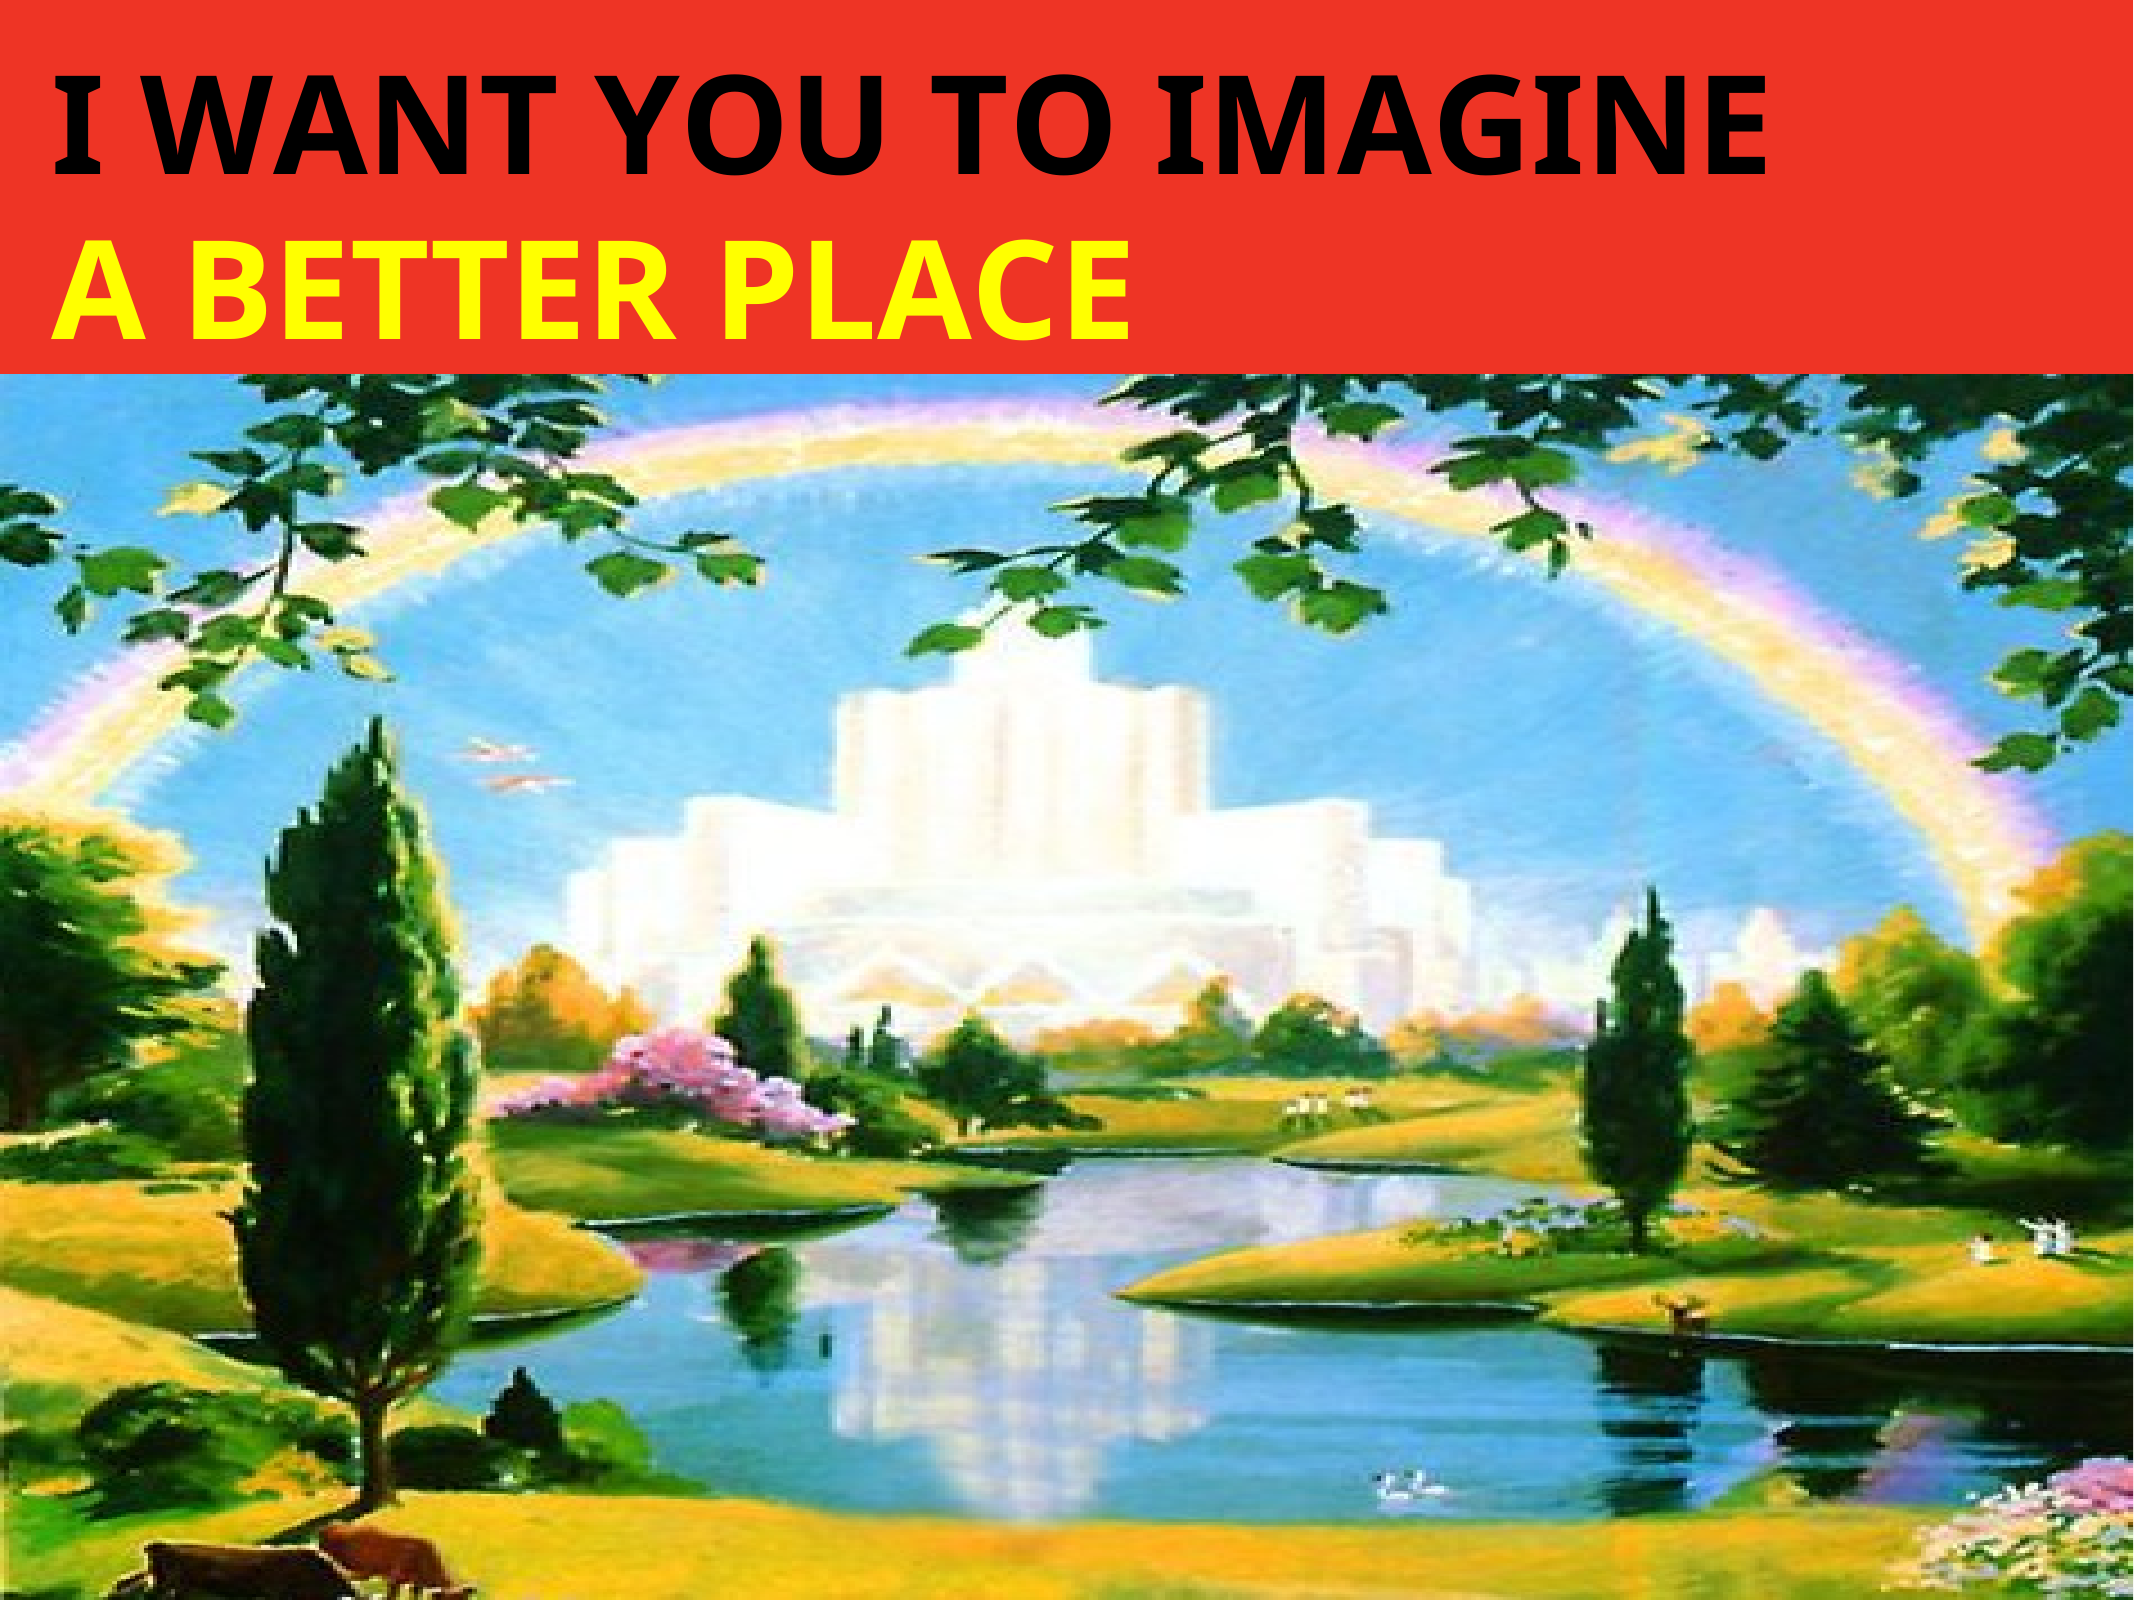

I WANT YOU TO IMAGINE
A BETTER PLACE